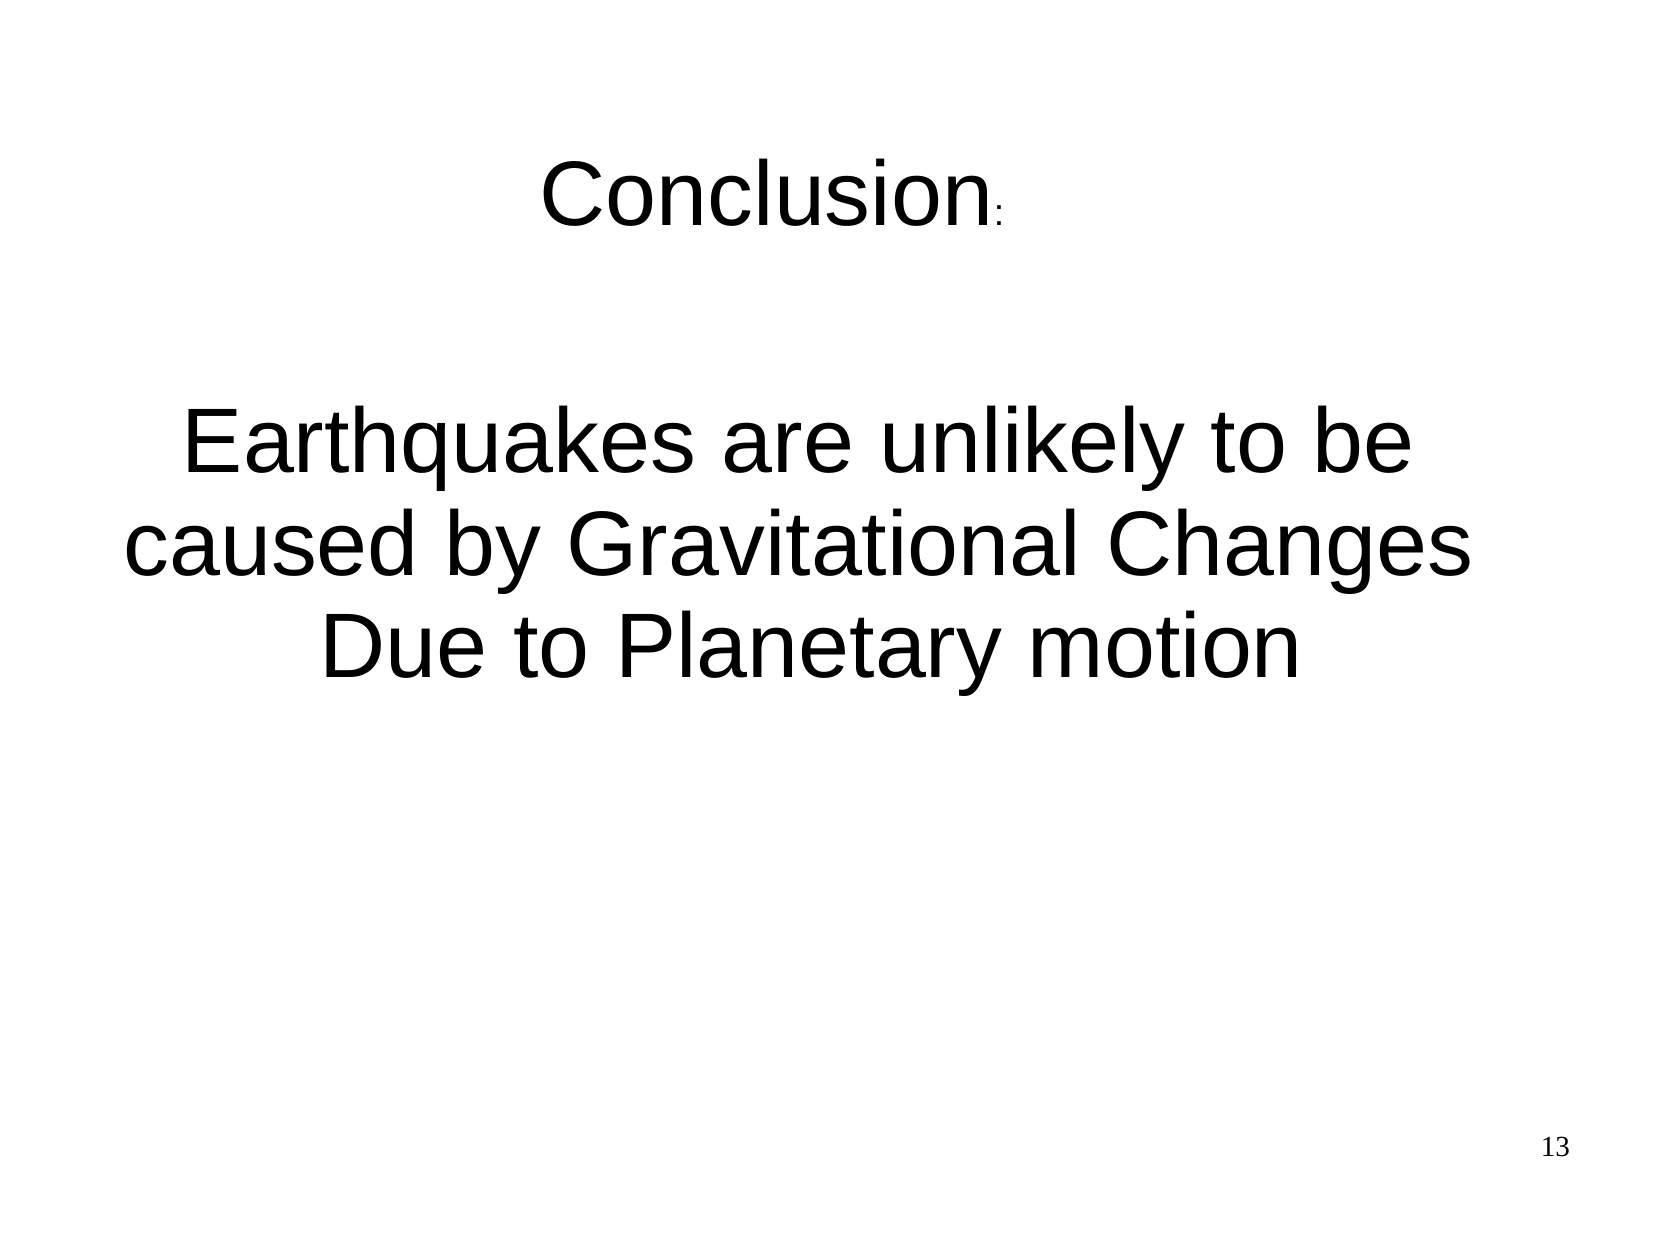

Conclusion:
Earthquakes are unlikely to be
caused by Gravitational Changes
Due to Planetary motion
13